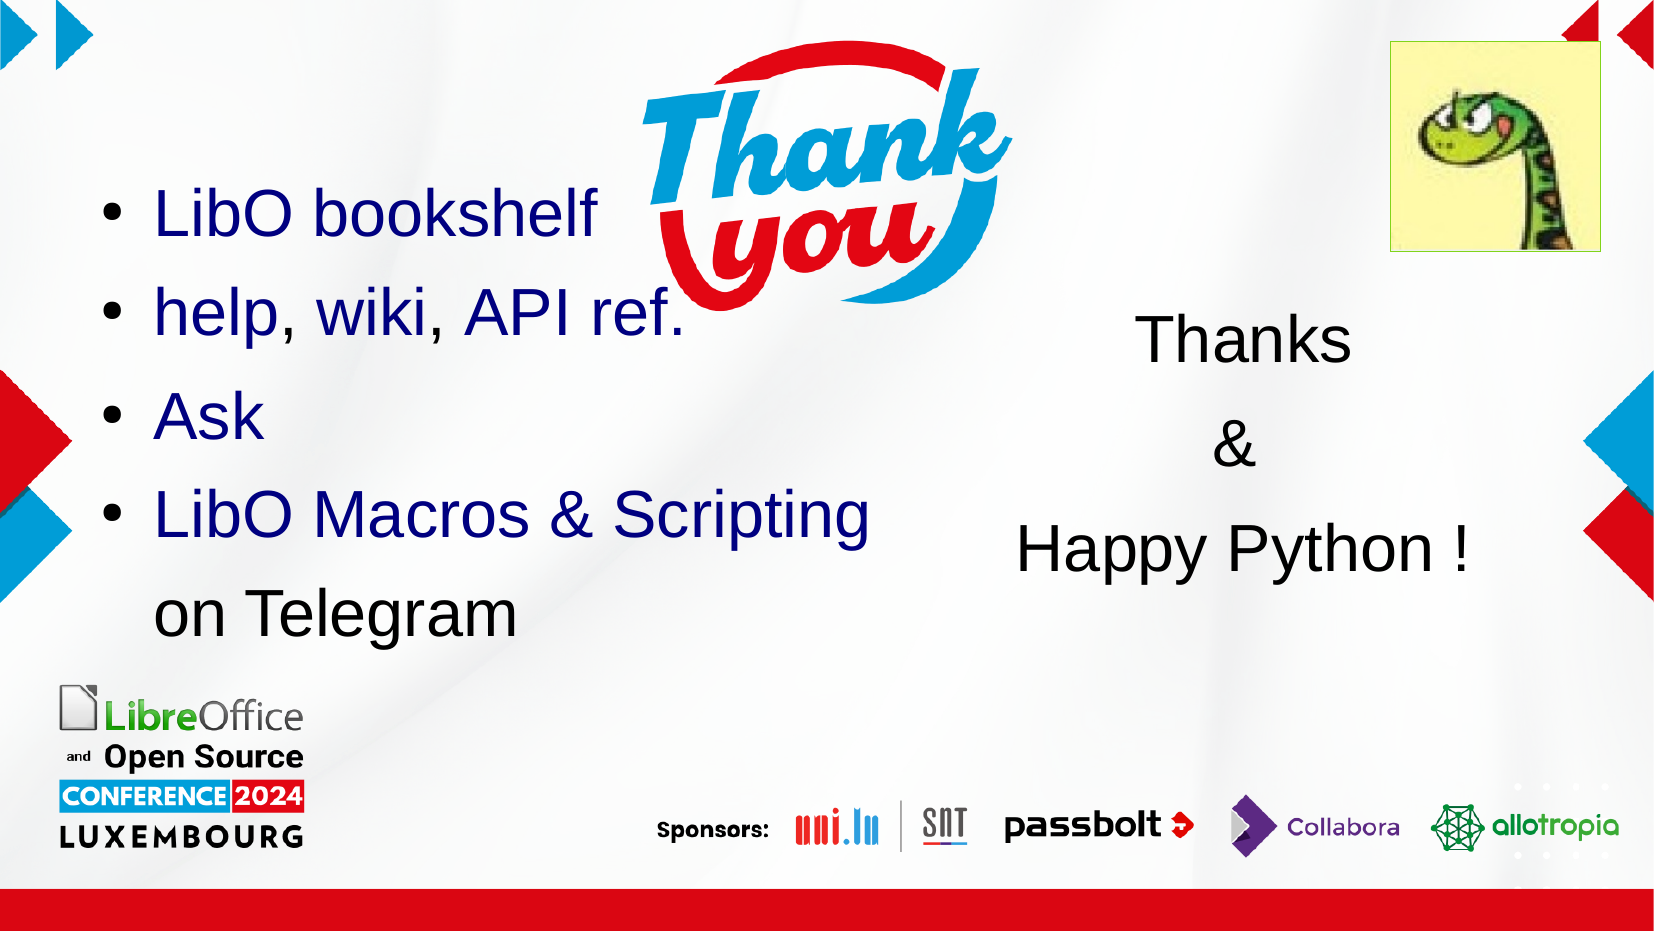

Thanks
&
Happy Python !
# LibO bookshelf
help, wiki, API ref.
Ask
LibO Macros & Scripting
on Telegram